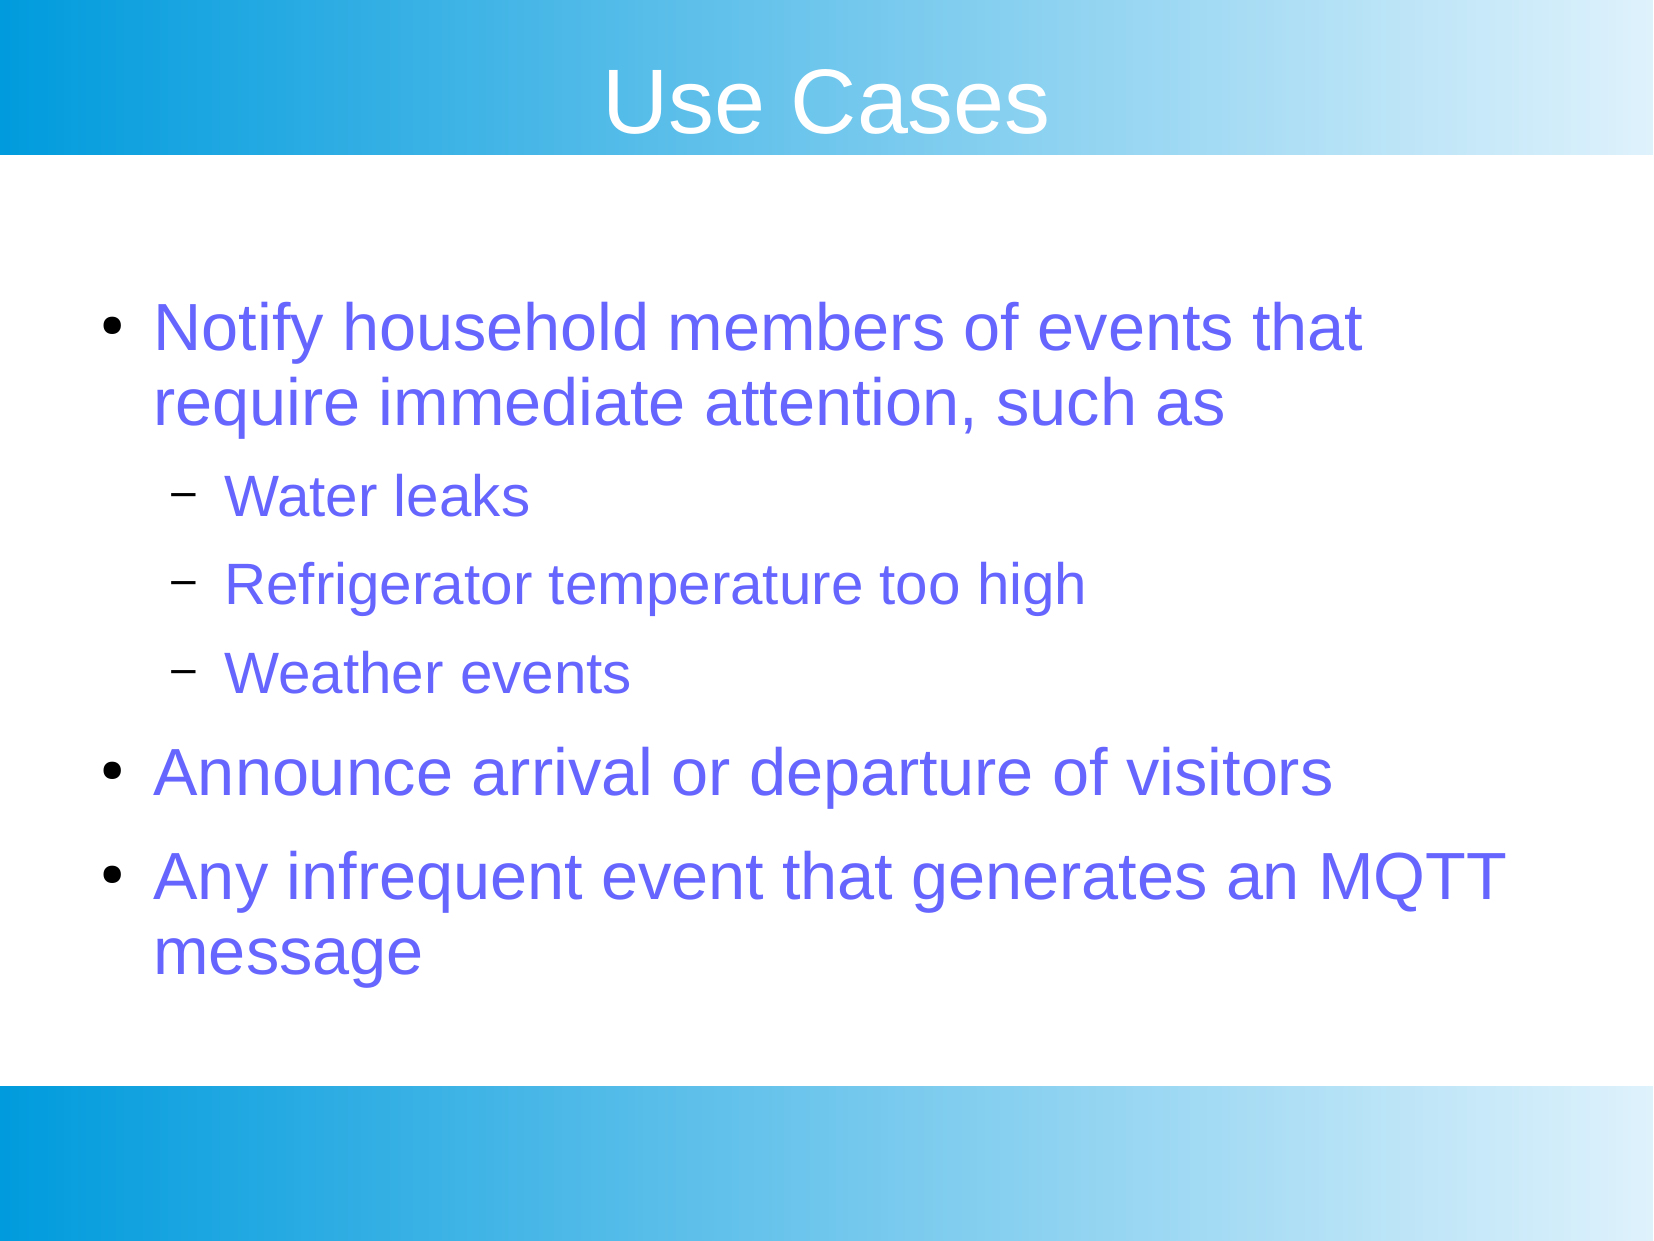

# Use Cases
Notify household members of events that require immediate attention, such as
Water leaks
Refrigerator temperature too high
Weather events
Announce arrival or departure of visitors
Any infrequent event that generates an MQTT message